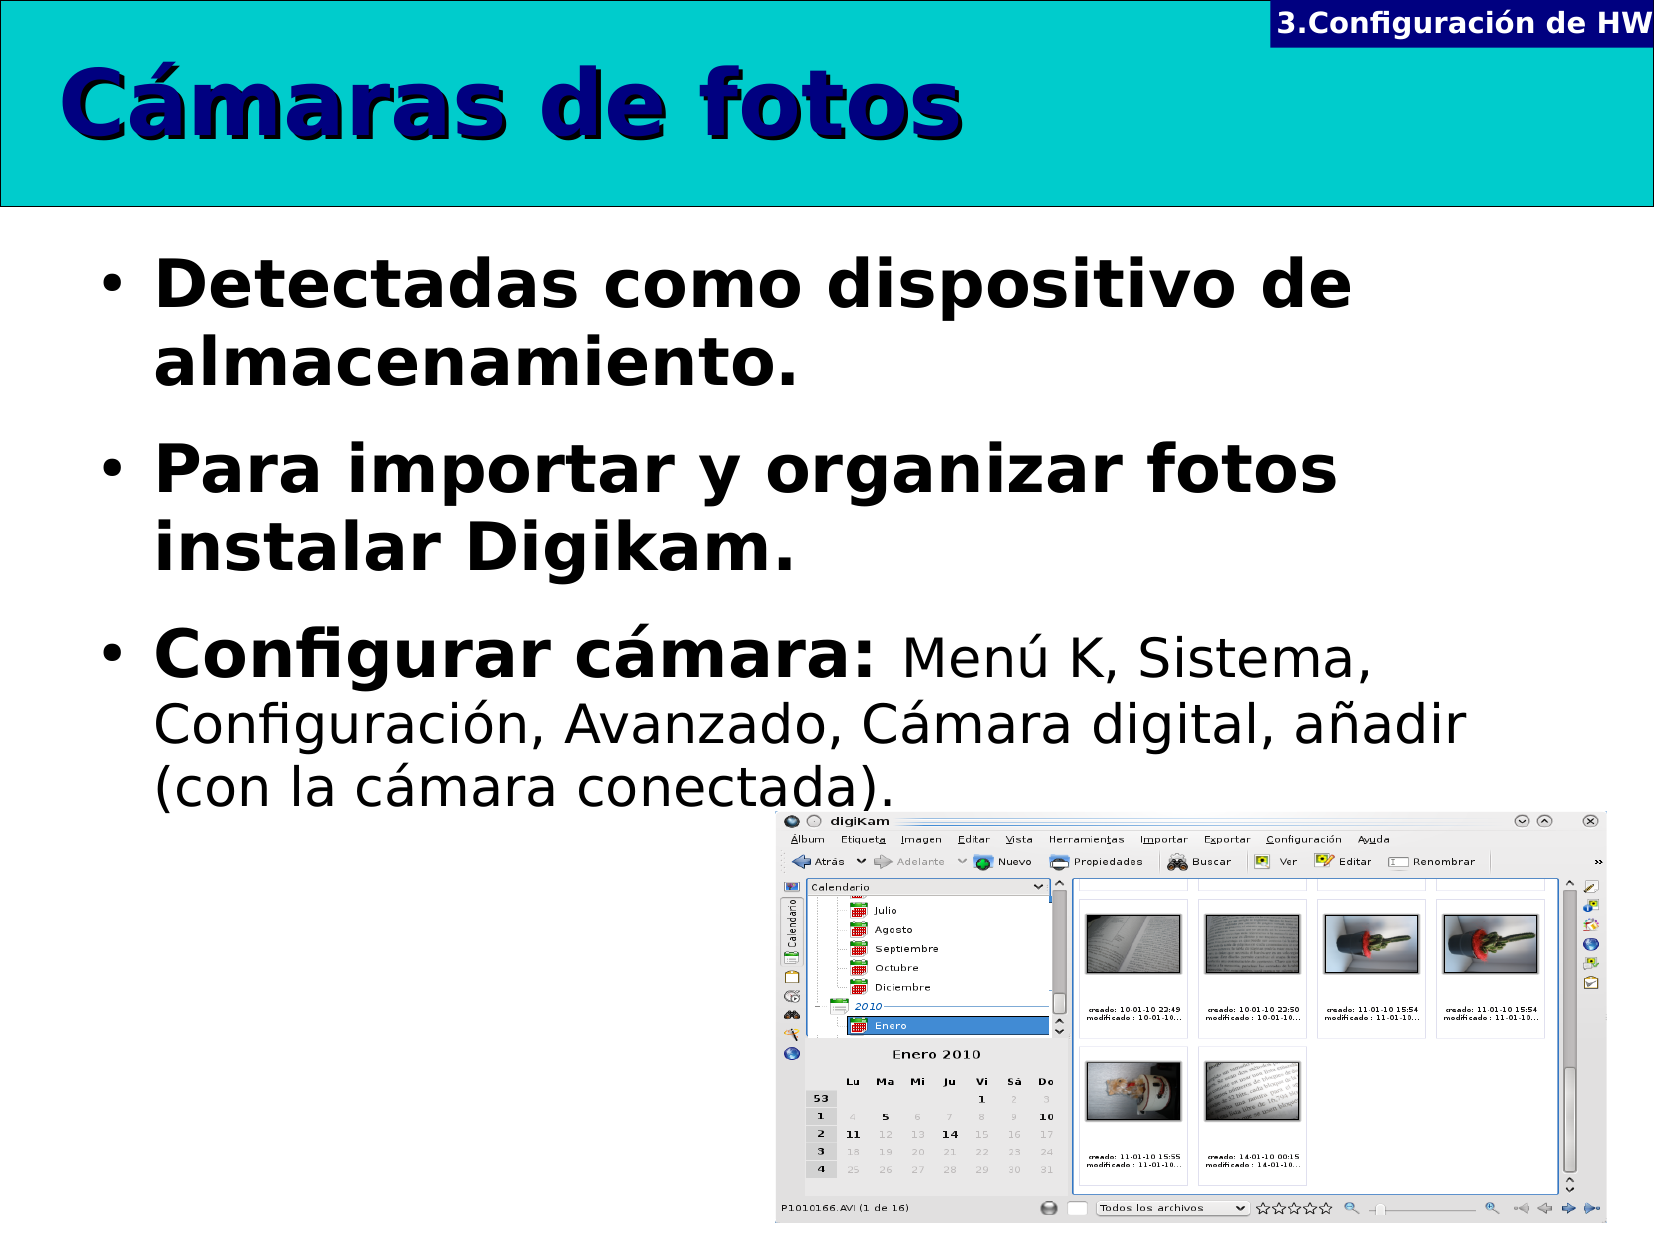

3.Configuración de HW
# Cámaras de fotos
Detectadas como dispositivo de almacenamiento.
Para importar y organizar fotos instalar Digikam.
Configurar cámara: Menú K, Sistema, Configuración, Avanzado, Cámara digital, añadir (con la cámara conectada).